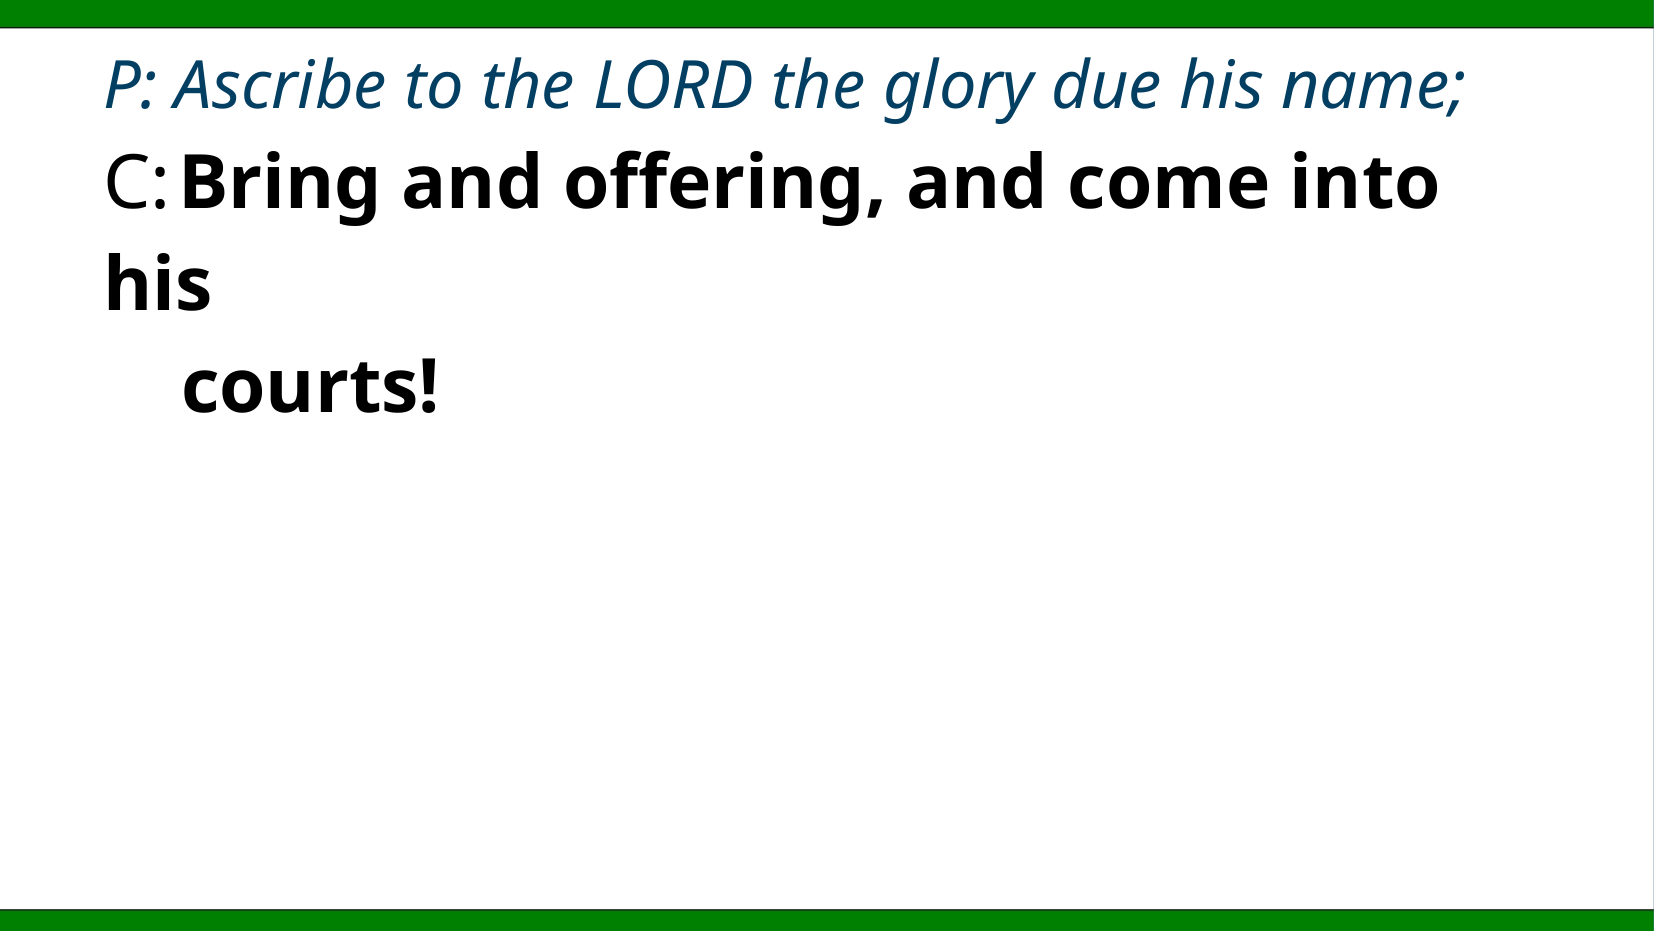

P: 	Ascribe to the Lord the glory due his name;
C:	Bring and offering, and come into his
 courts!